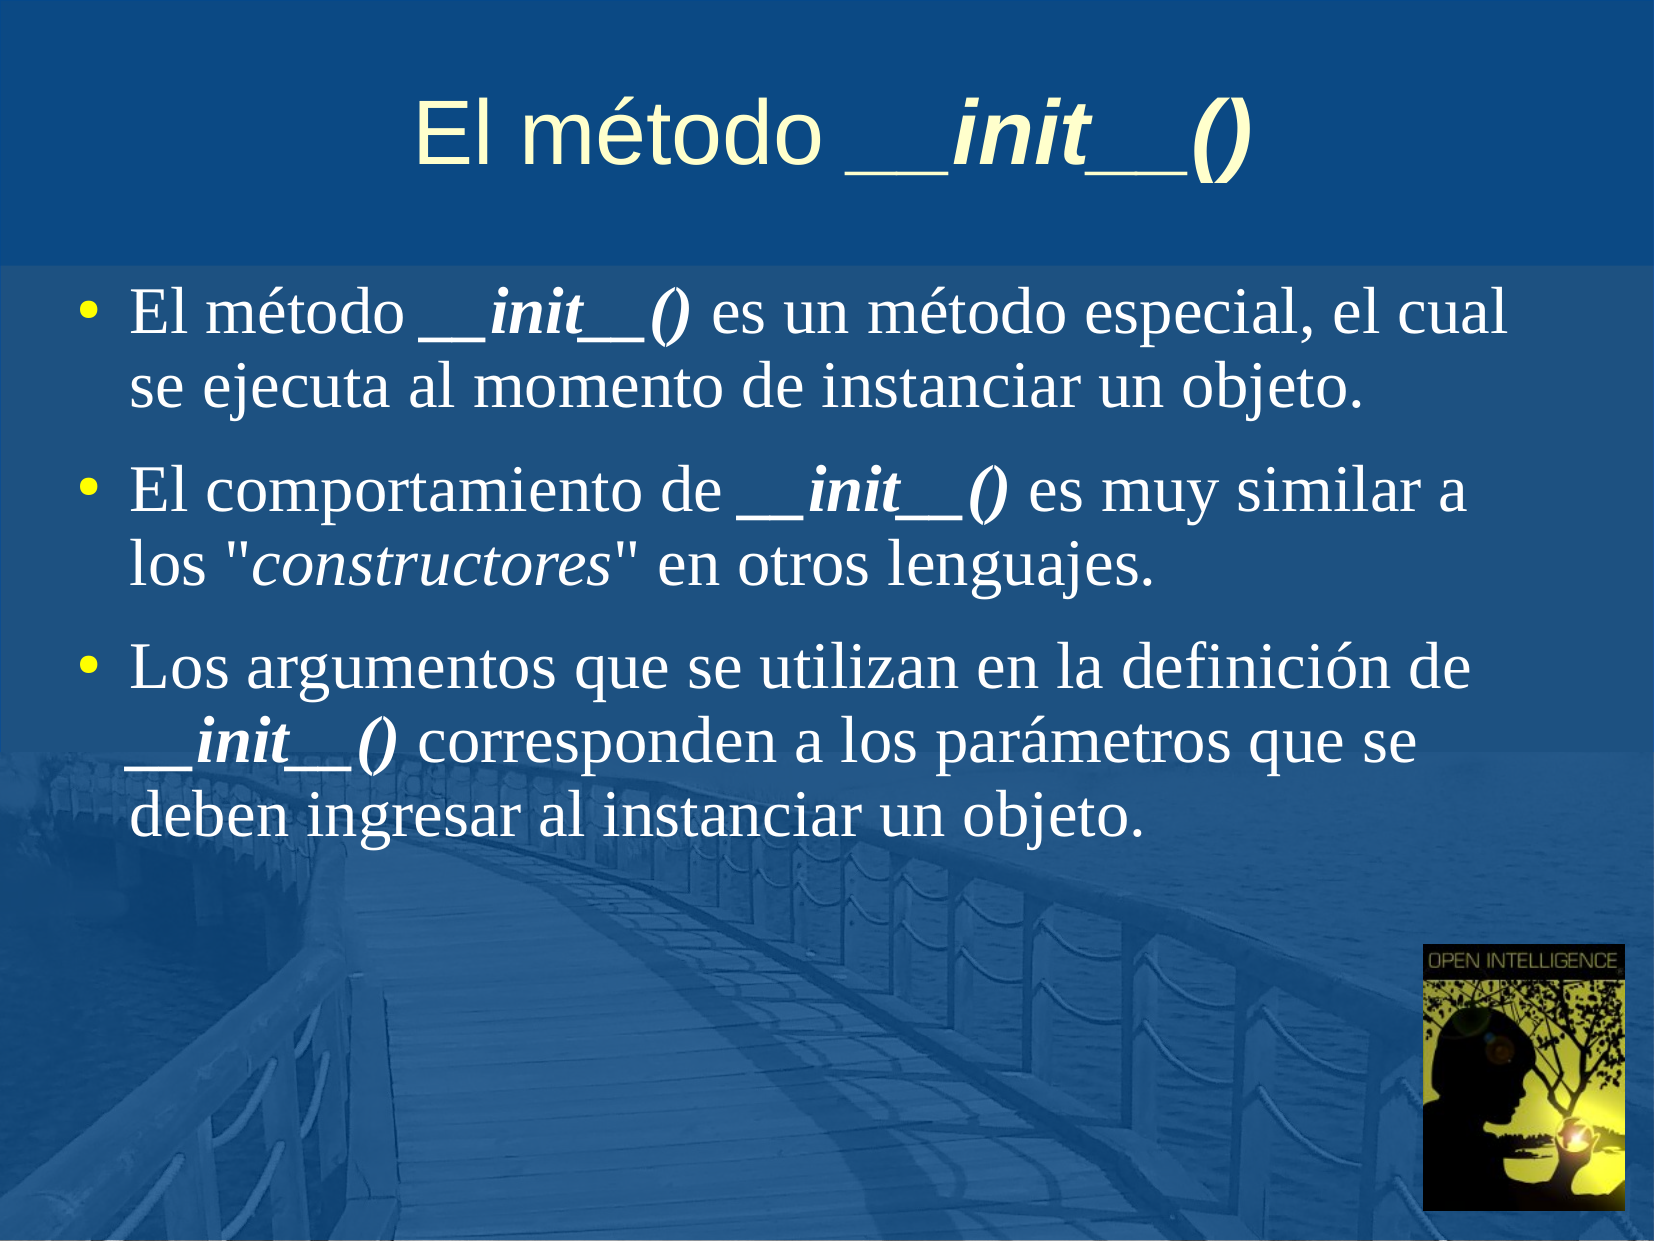

# El método __init__()
El método __init__() es un método especial, el cual se ejecuta al momento de instanciar un objeto.
El comportamiento de __init__() es muy similar a los "constructores" en otros lenguajes.
Los argumentos que se utilizan en la definición de __init__() corresponden a los parámetros que se deben ingresar al instanciar un objeto.